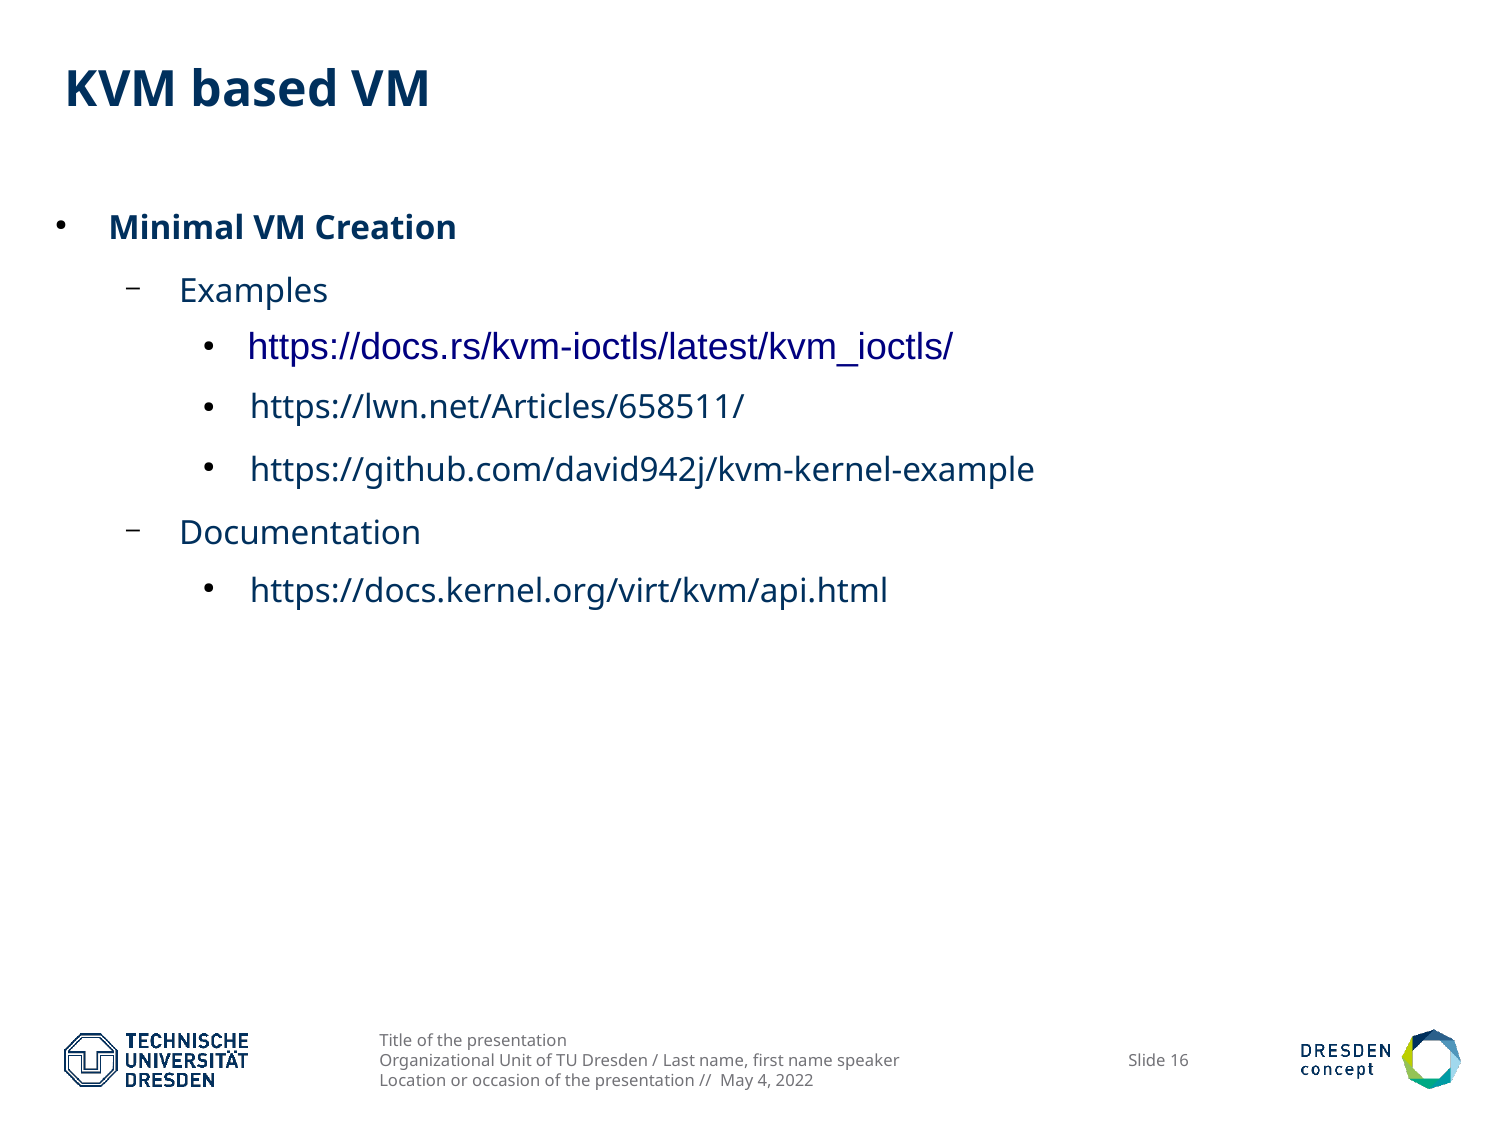

# KVM based VM
Minimal VM Creation
Examples
https://lwn.net/Articles/658511/
https://github.com/david942j/kvm-kernel-example
Documentation
https://docs.kernel.org/virt/kvm/api.html
https://docs.rs/kvm-ioctls/latest/kvm_ioctls/